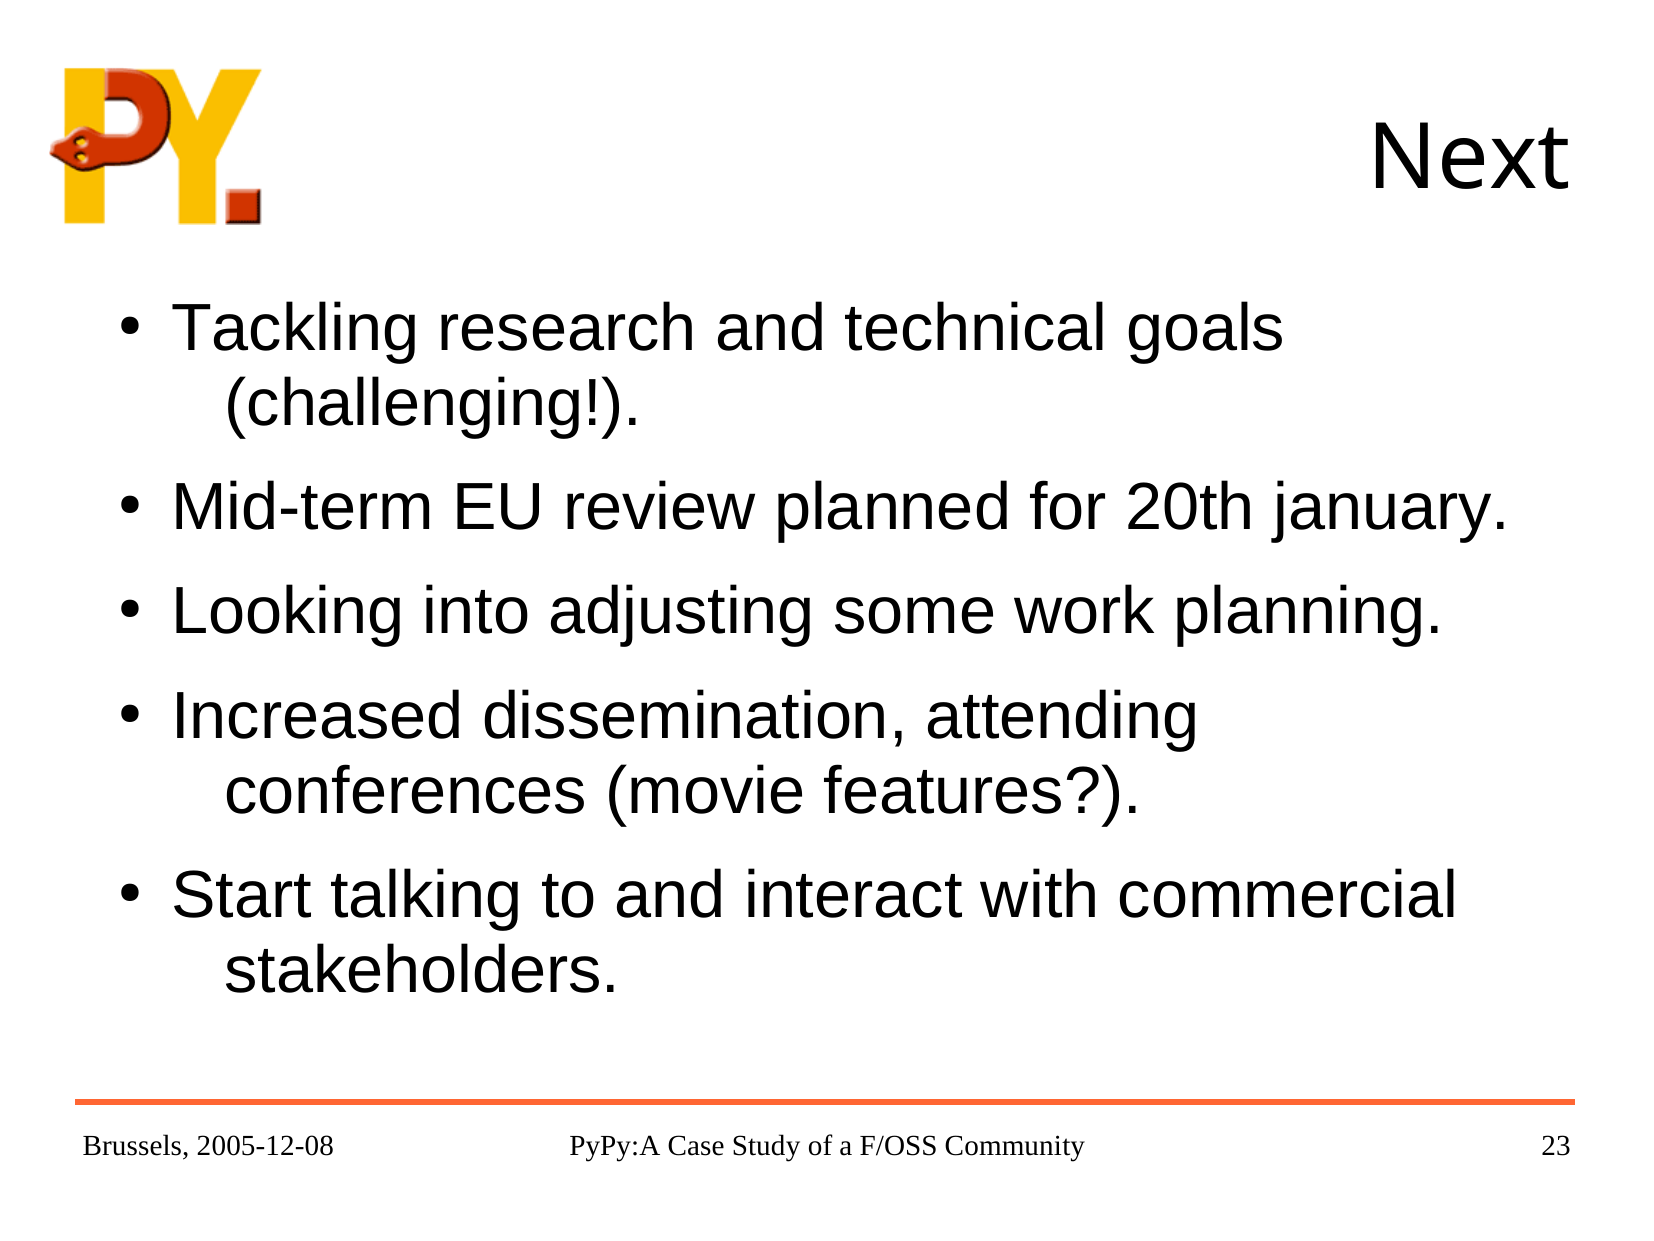

# Next
Tackling research and technical goals (challenging!).
Mid-term EU review planned for 20th january.
Looking into adjusting some work planning.
Increased dissemination, attending conferences (movie features?).
Start talking to and interact with commercial stakeholders.
Brussels, 2005-12-08
PyPy: A Case Study of a F/OSS Community
23